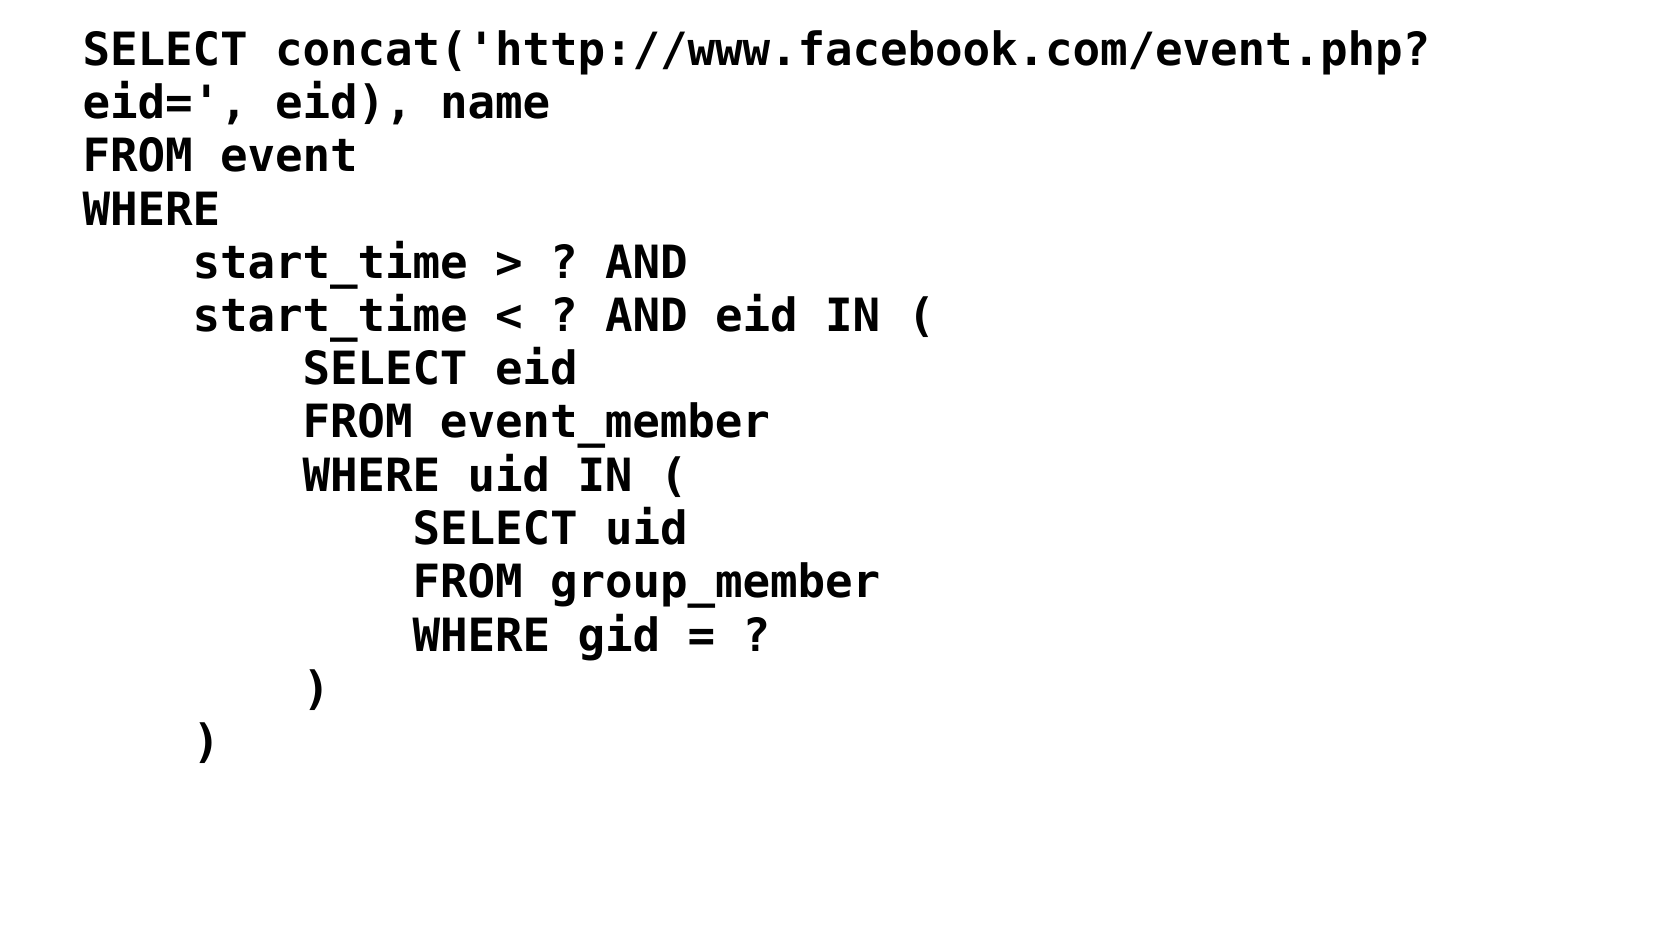

# SELECT concat('http://www.facebook.com/event.php?eid=', eid), name
FROM event
WHERE
 start_time > ? AND
 start_time < ? AND eid IN (
 SELECT eid
 FROM event_member
 WHERE uid IN (
 SELECT uid
 FROM group_member
 WHERE gid = ?
 )
 )